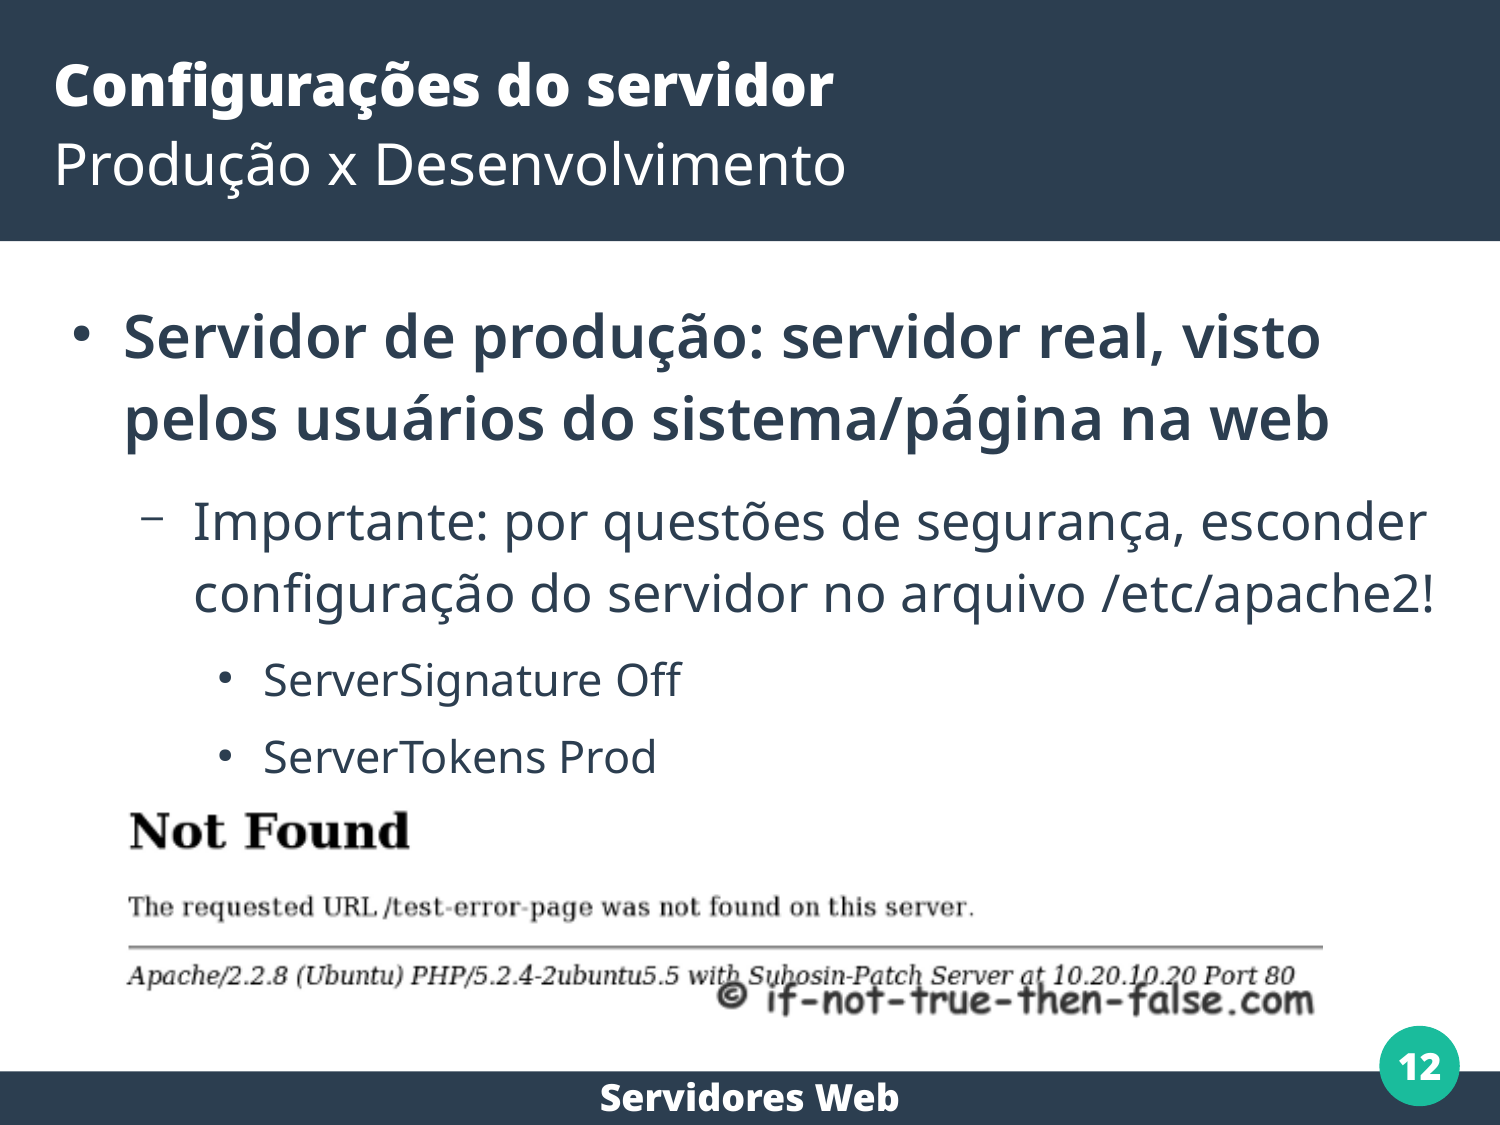

# Configurações do servidor Produção x Desenvolvimento
Servidor de produção: servidor real, visto pelos usuários do sistema/página na web
Importante: por questões de segurança, esconder configuração do servidor no arquivo /etc/apache2!
ServerSignature Off
ServerTokens Prod
12
Servidores Web